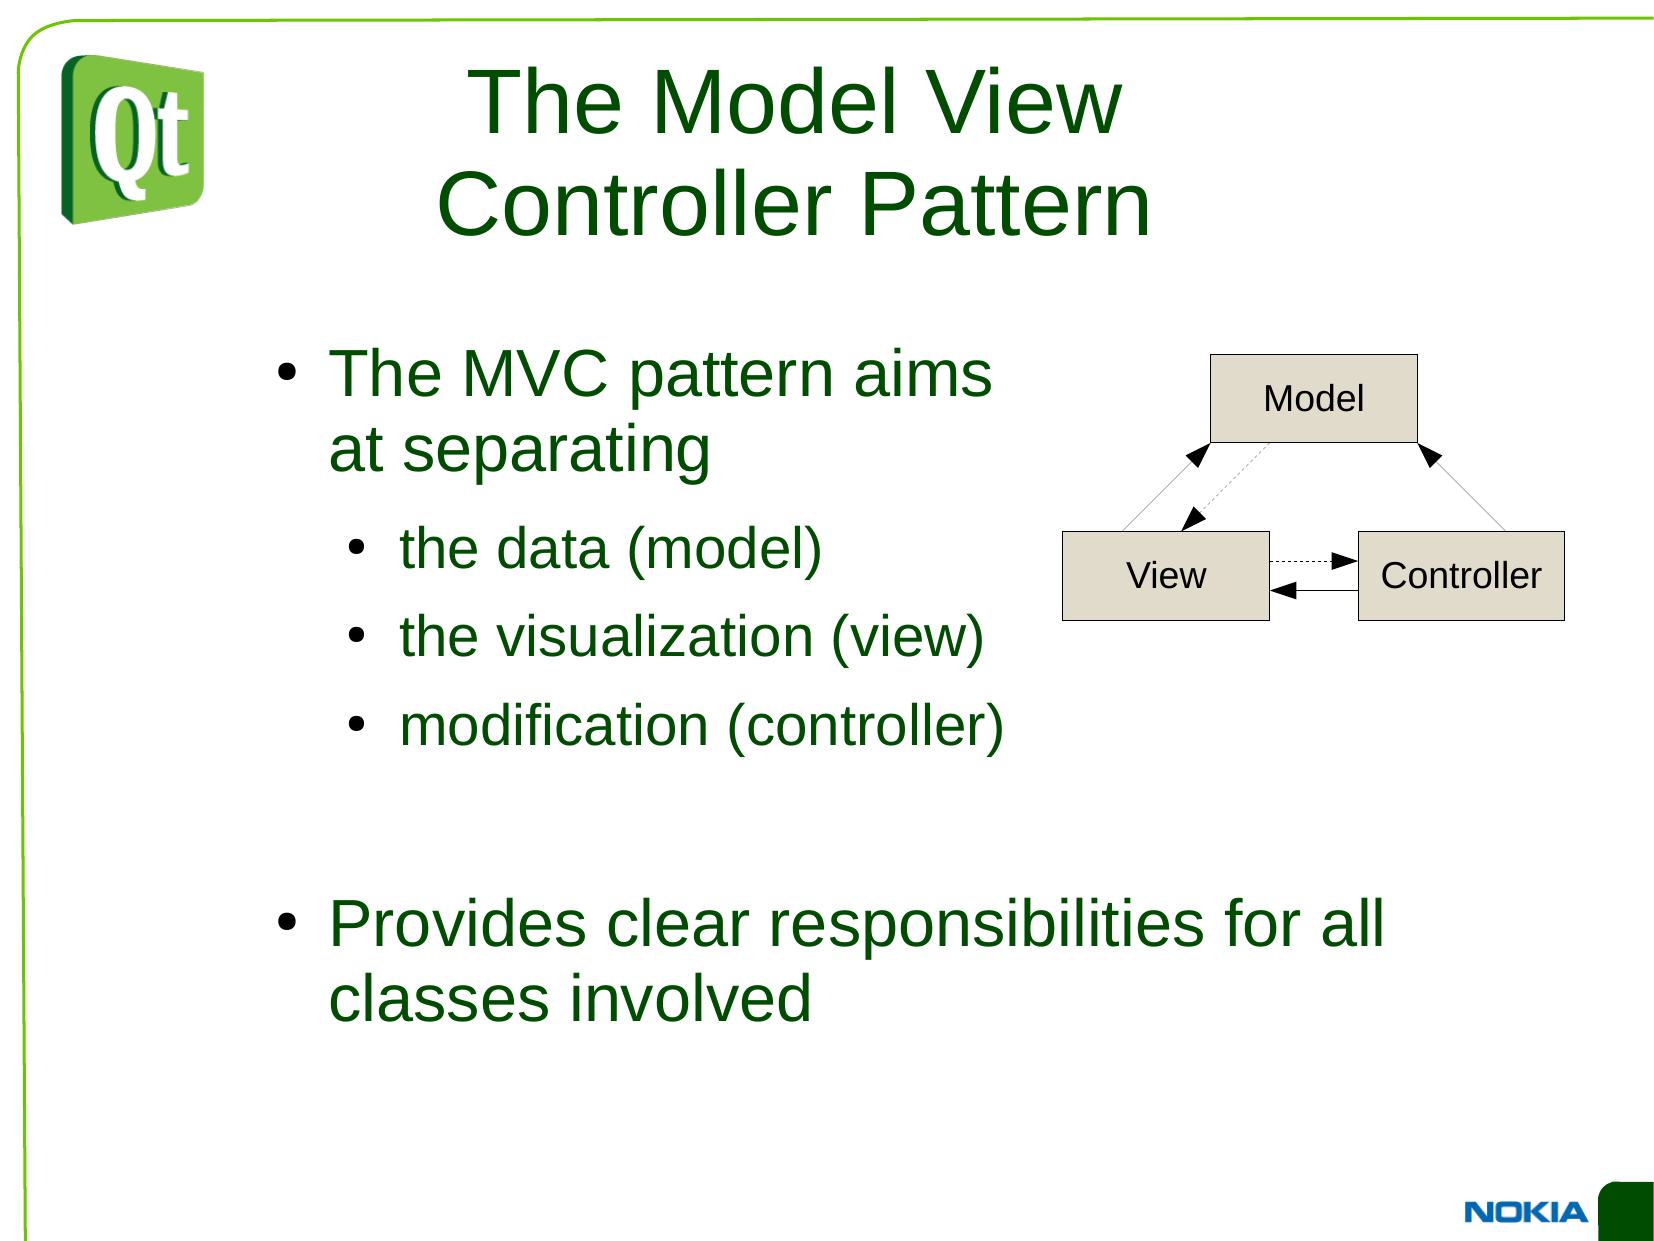

# The Model View Controller Pattern
The MVC pattern aims
at separating
the data (model)
the visualization (view)
modification (controller)
Provides clear responsibilities for all classes involved
Model
View
Controller